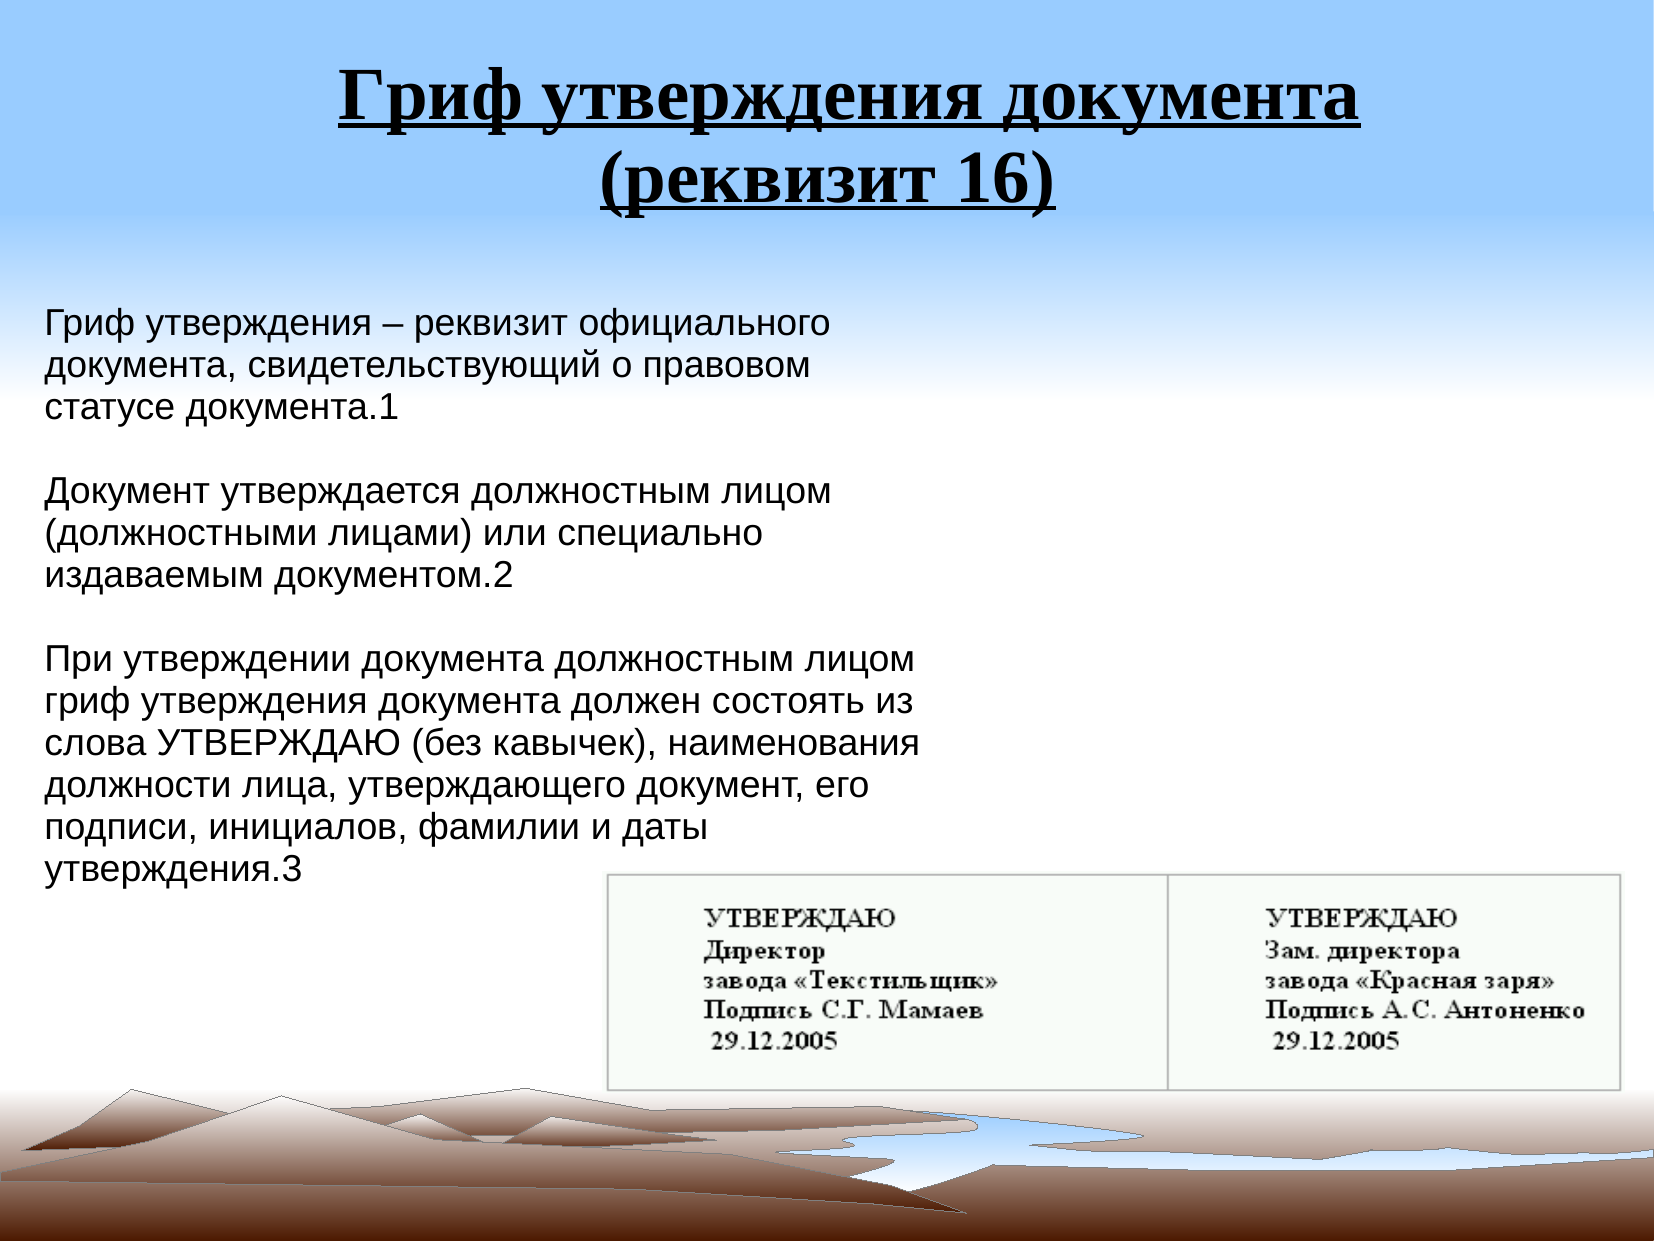

# Гриф утверждения документа (реквизит 16)
Гриф утверждения – реквизит официального документа, свидетельствующий о правовом статусе документа.1
Документ утверждается должностным лицом (должностными лицами) или специально издаваемым документом.2
При утверждении документа должностным лицом гриф утверждения документа должен состоять из слова УТВЕРЖДАЮ (без кавычек), наименования должности лица, утверждающего документ, его подписи, инициалов, фамилии и даты утверждения.3